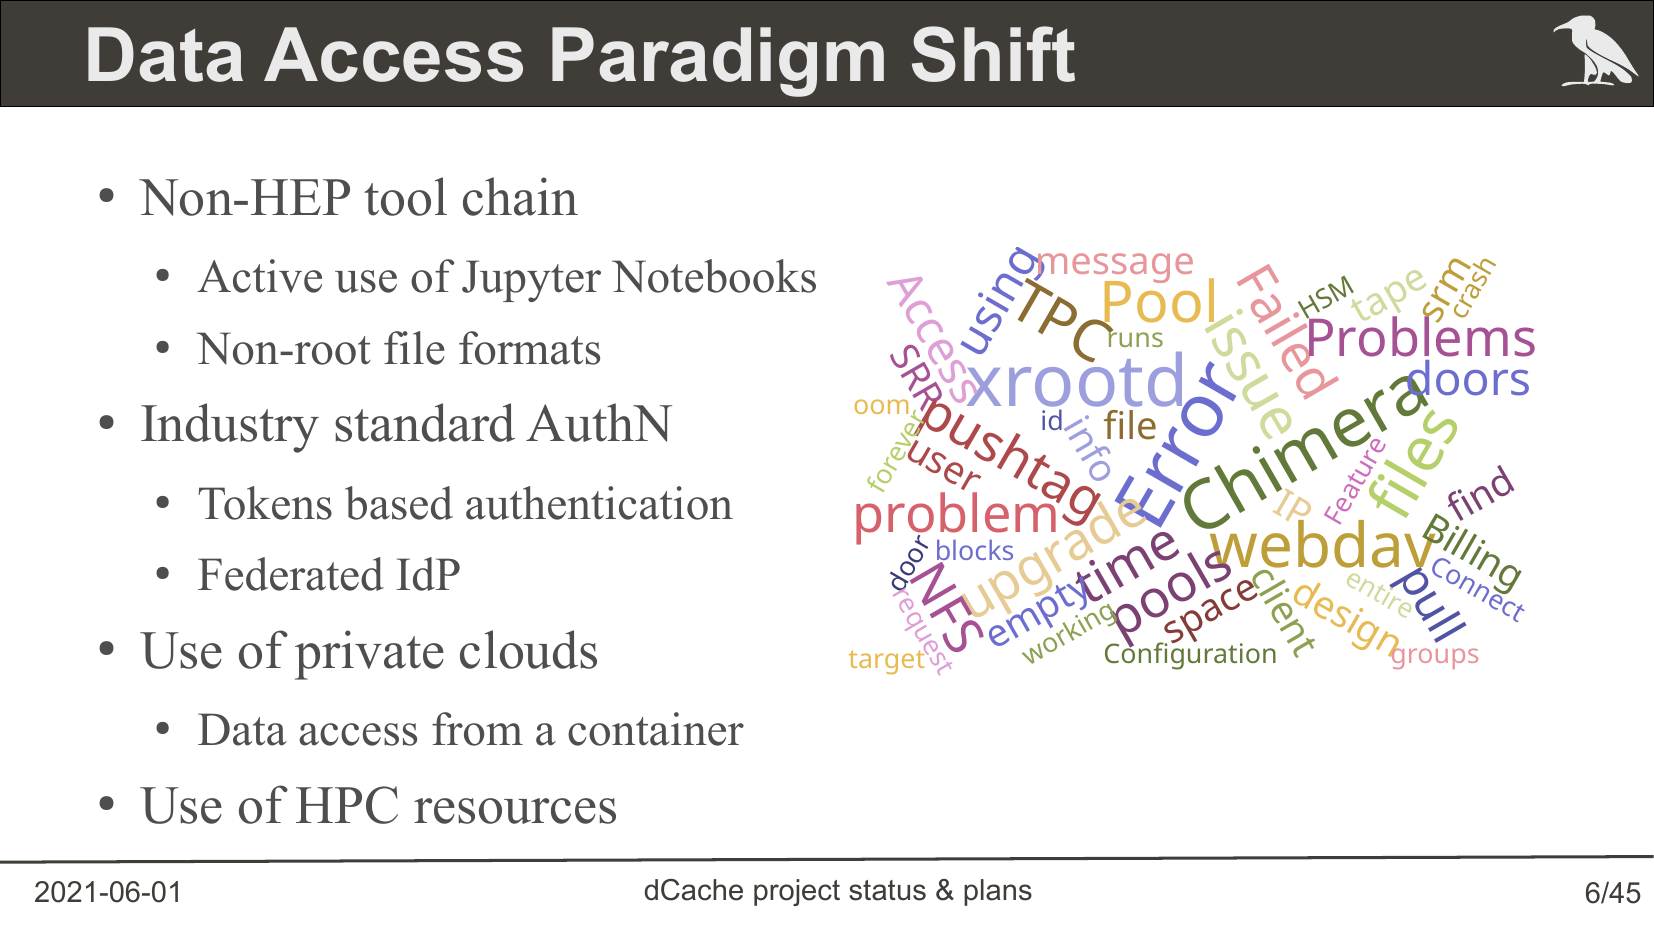

# Data Access Paradigm Shift
Non-HEP tool chain
Active use of Jupyter Notebooks
Non-root file formats
Industry standard AuthN
Tokens based authentication
Federated IdP
Use of private clouds
Data access from a container
Use of HPC resources
dCache project status & plans
2021-06-01
6